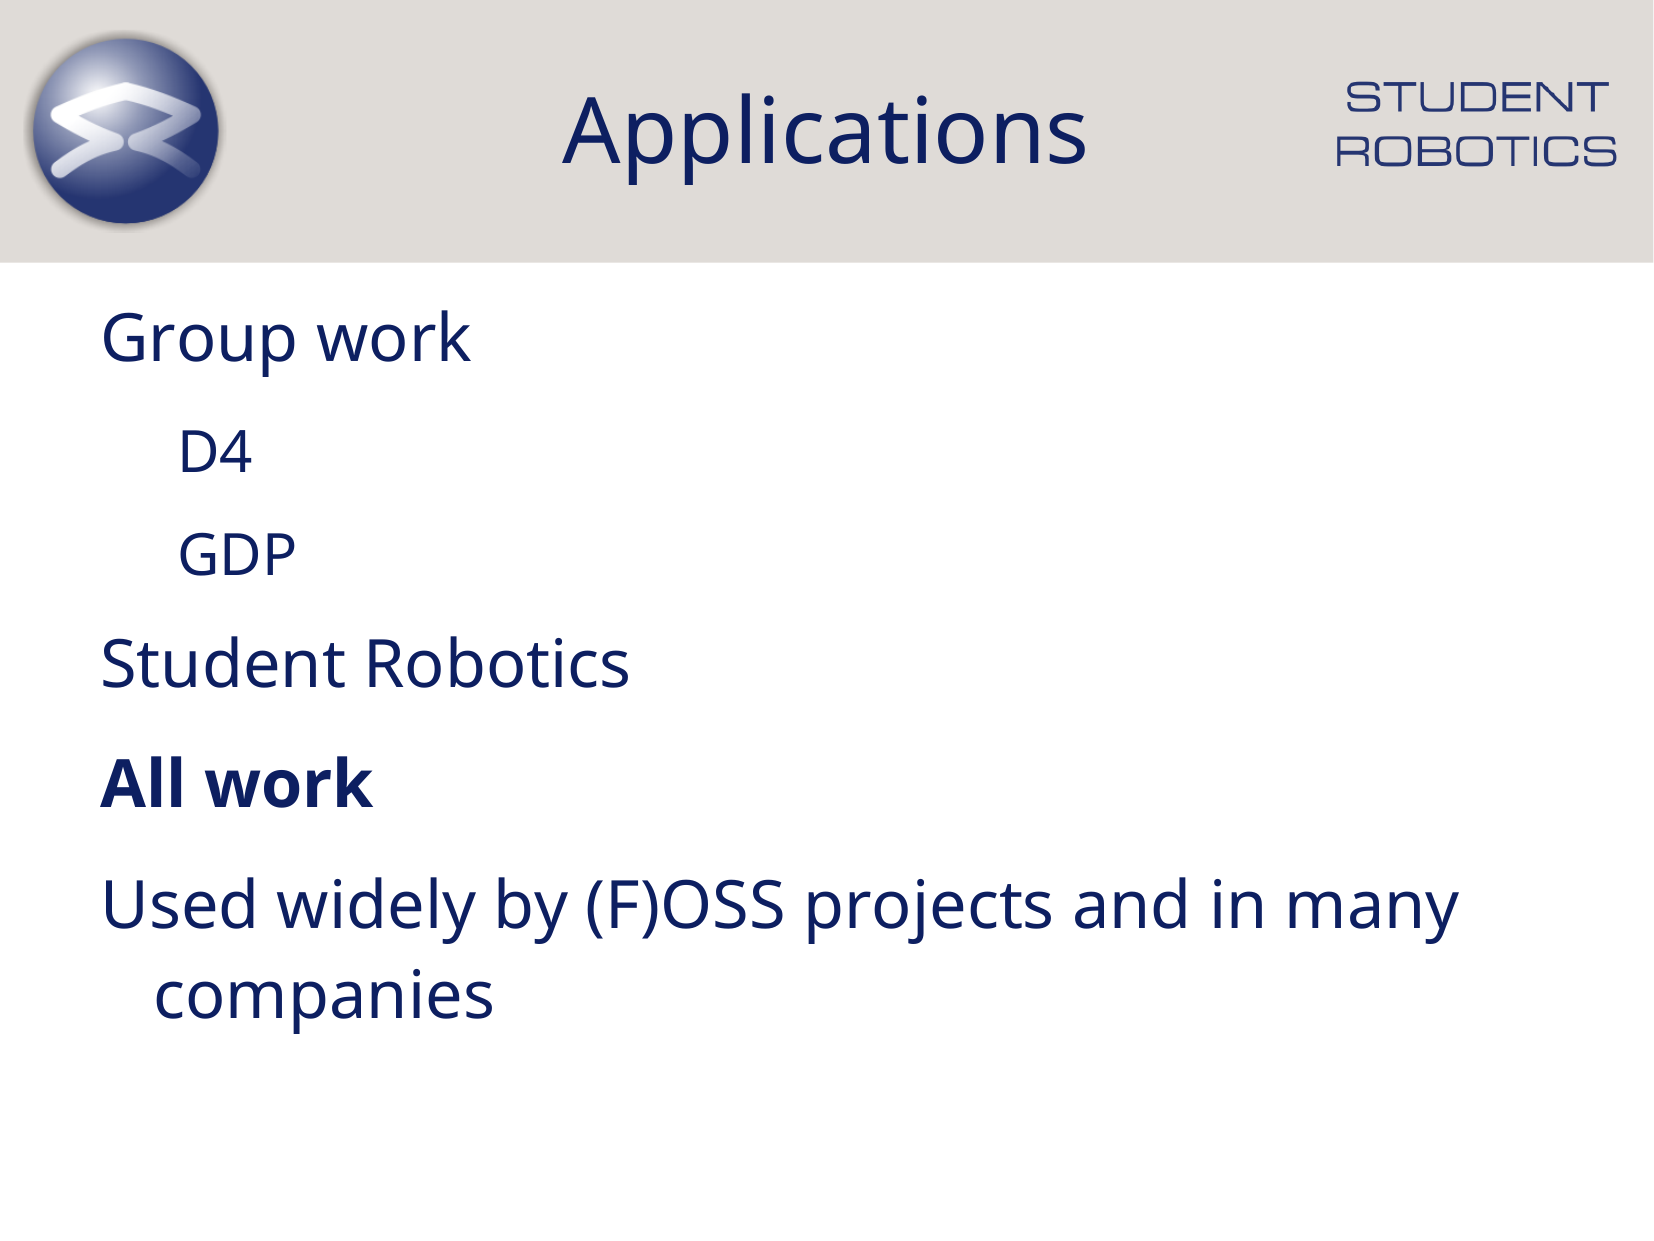

# Applications
Group work
D4
GDP
Student Robotics
All work
Used widely by (F)OSS projects and in many companies